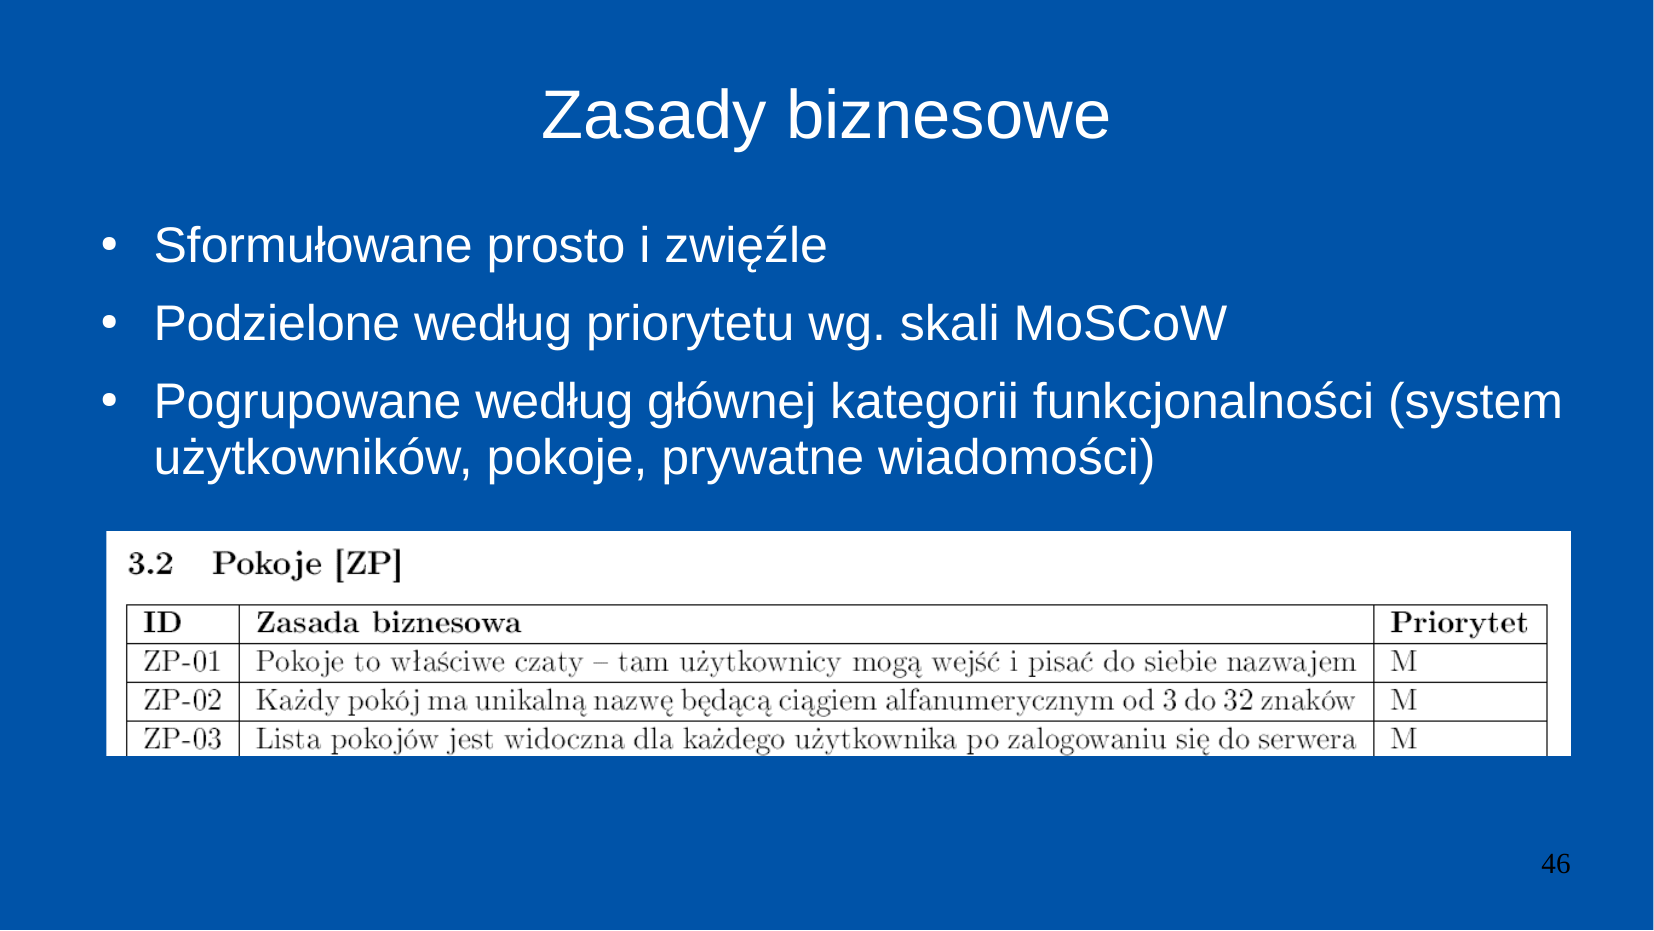

# Zasady biznesowe
Sformułowane prosto i zwięźle
Podzielone według priorytetu wg. skali MoSCoW
Pogrupowane według głównej kategorii funkcjonalności (system użytkowników, pokoje, prywatne wiadomości)
46